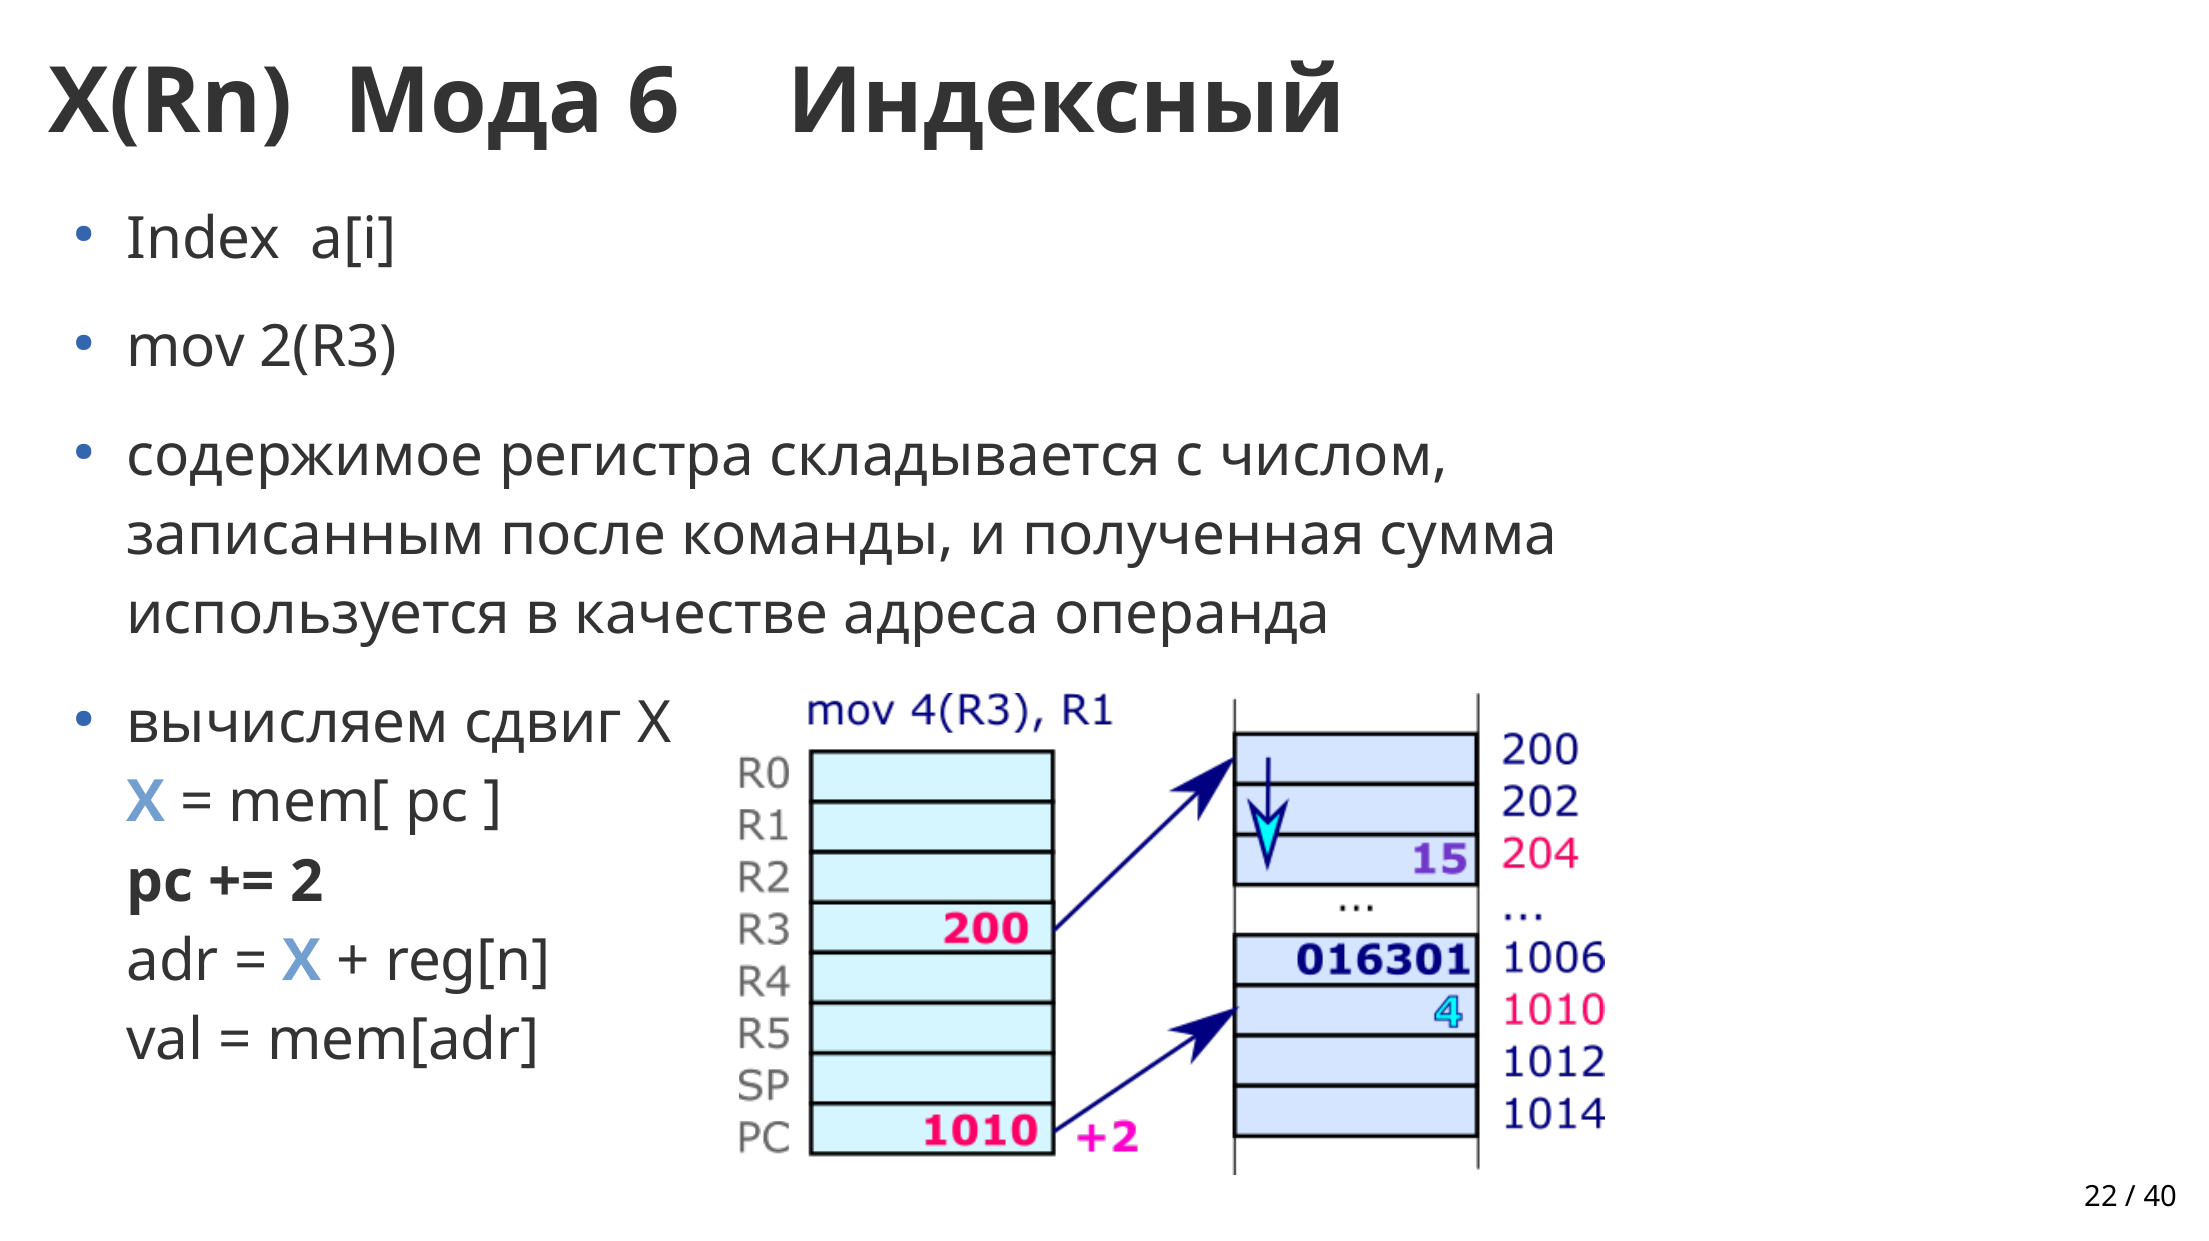

# X(Rn)	Мода 6 		Индексный
Index a[i]
mov 2(R3)
содержимое регистра складывается с числом, записанным после команды, и полученная сумма используется в качестве адреса операнда
вычисляем сдвиг Х
X = mem[ pc ]
pc += 2
adr = X + reg[n]
val = mem[adr]
22